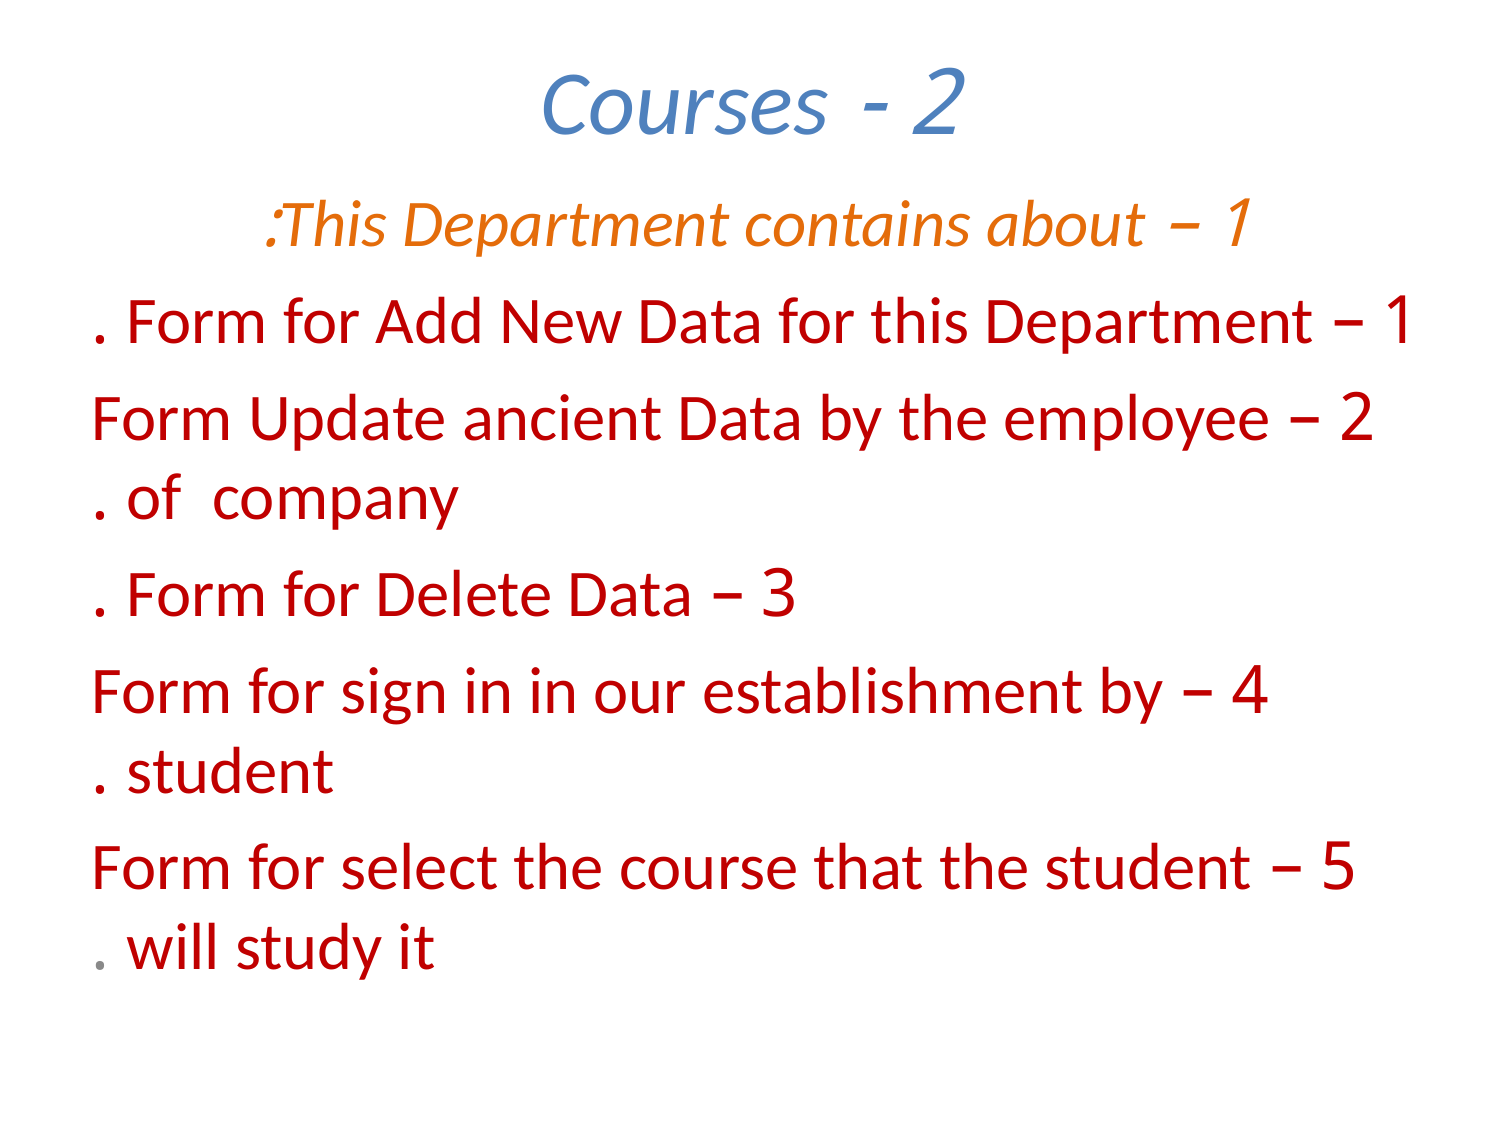

# 2 - Courses
1 – This Department contains about:
1 – Form for Add New Data for this Department .
2 – Form Update ancient Data by the employee of company .
3 – Form for Delete Data .
4 – Form for sign in in our establishment by student .
5 – Form for select the course that the student will study it .